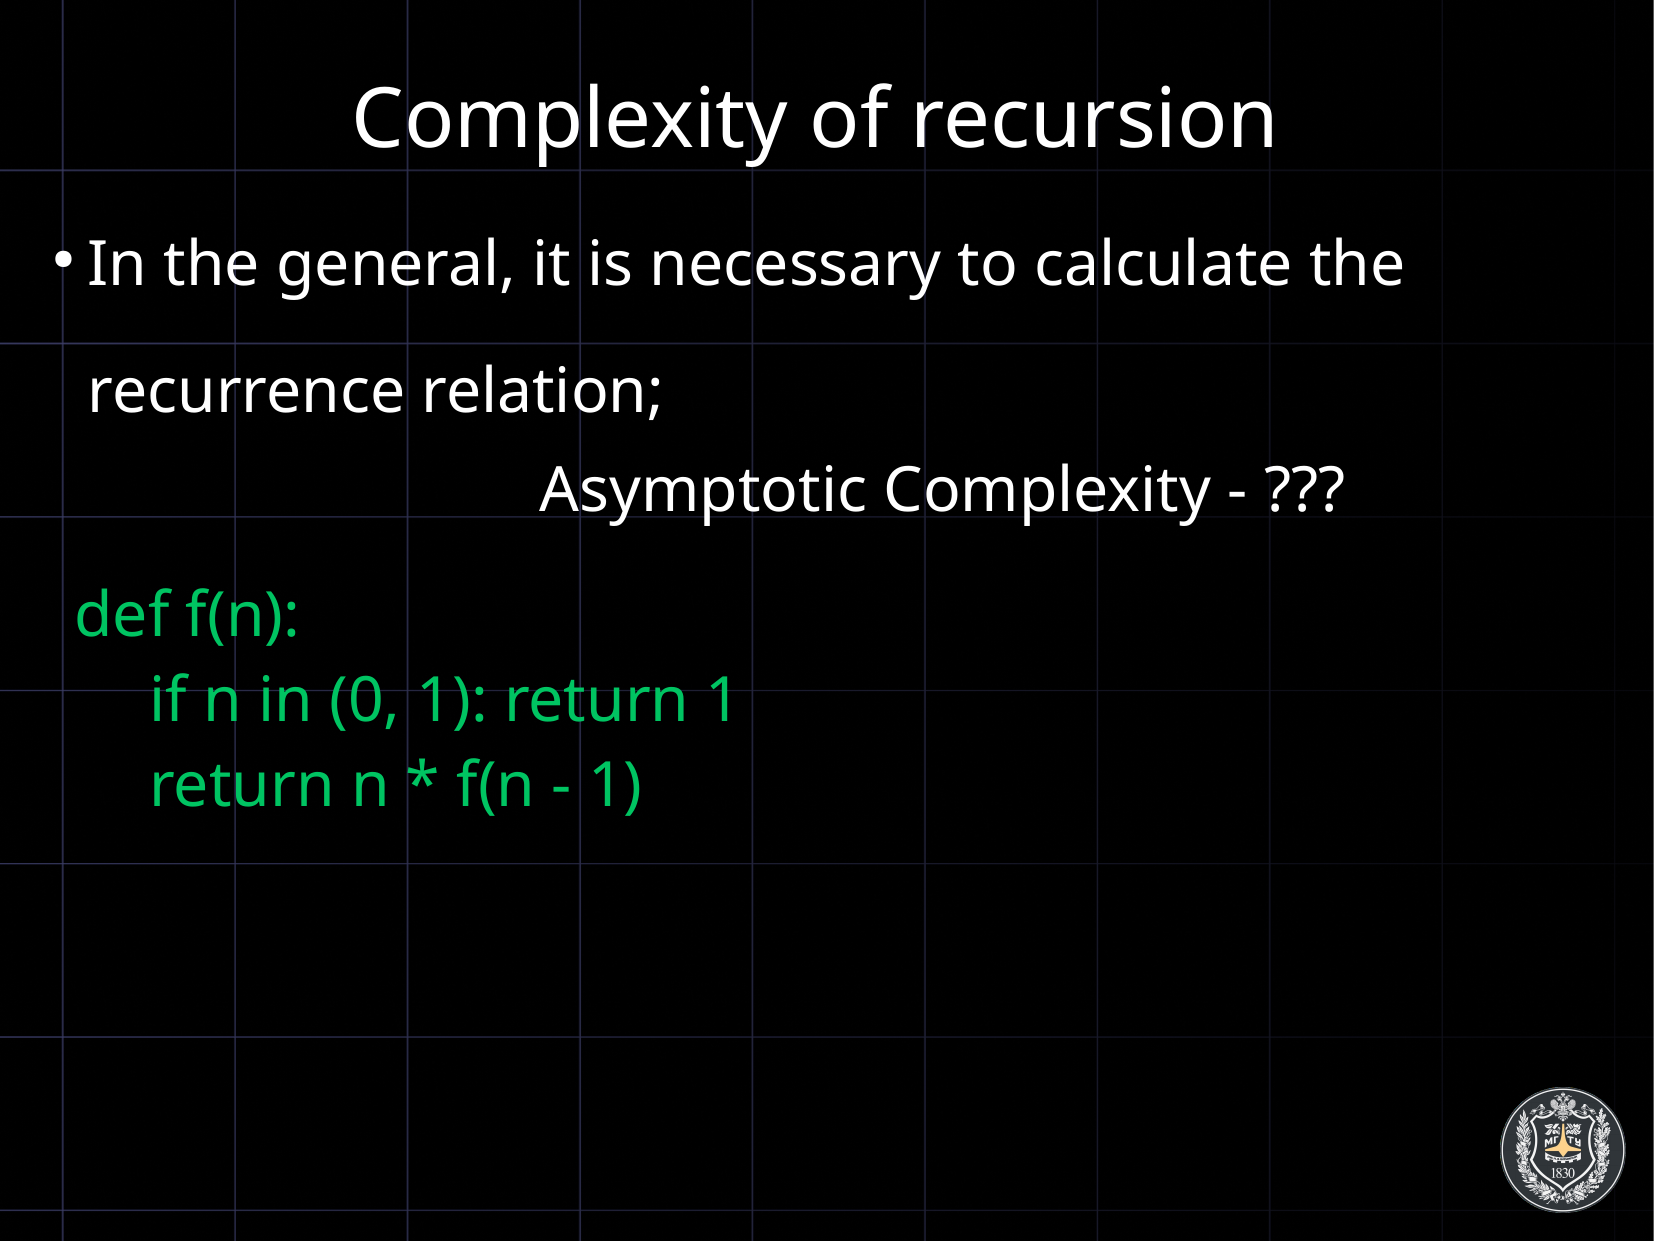

# Complexity of recursion
In the general, it is necessary to calculate the recurrence relation;
Asymptotic Complexity - ???
def f(n):
	if n in (0, 1): return 1
	return n * f(n - 1)